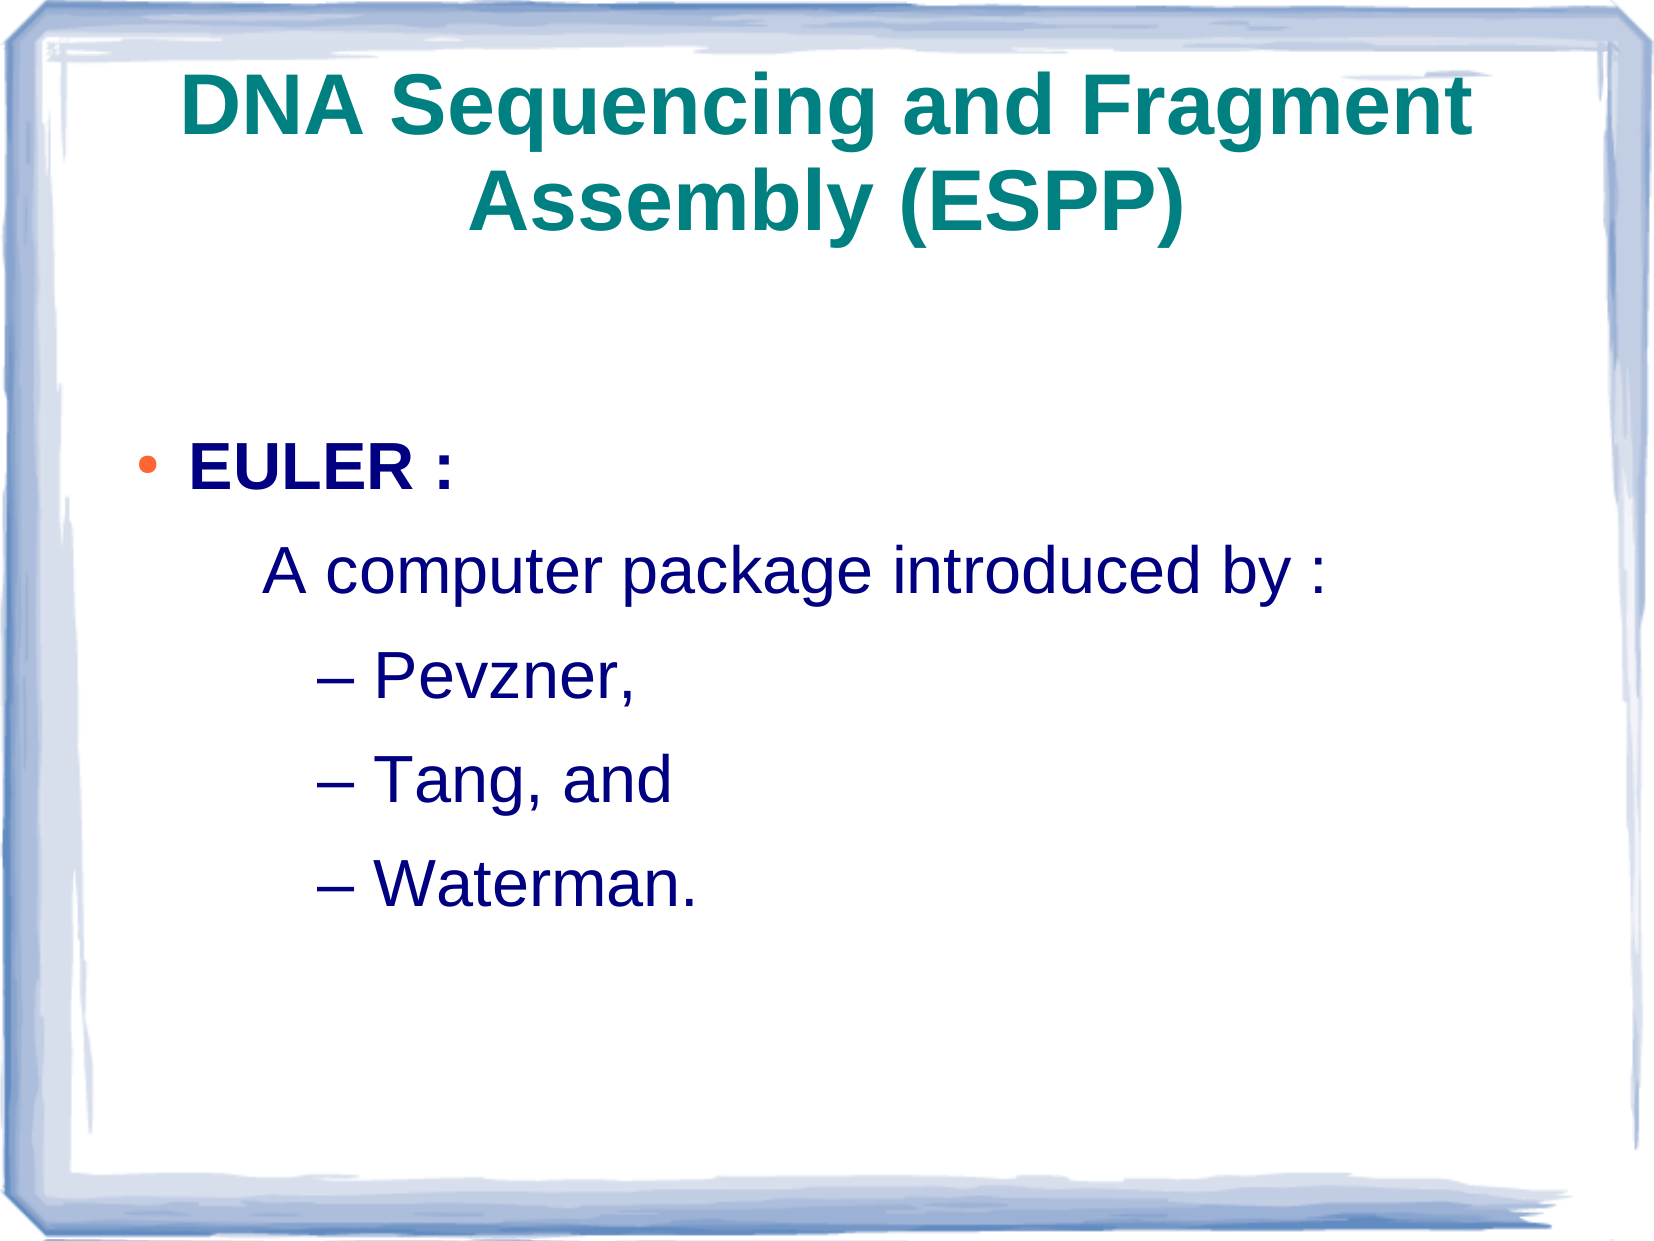

# DNA Sequencing and Fragment Assembly (ESPP)
EULER :
 A computer package introduced by :
 – Pevzner,
 – Tang, and
 – Waterman.